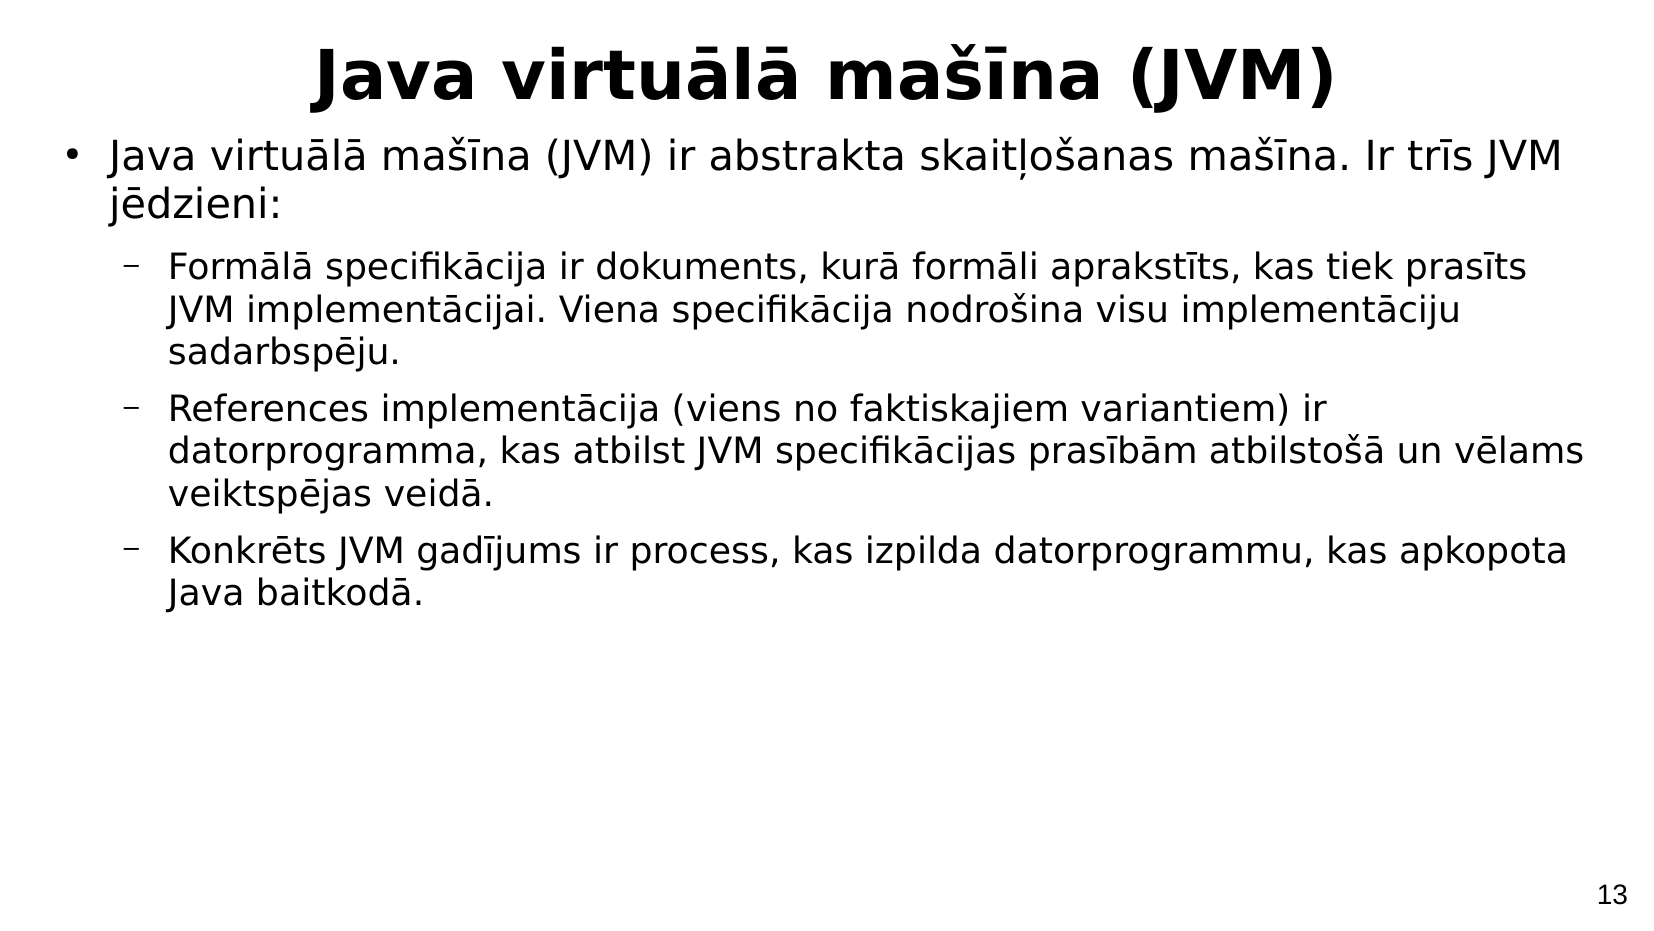

# Java virtuālā mašīna (JVM)
Java virtuālā mašīna (JVM) ir abstrakta skaitļošanas mašīna. Ir trīs JVM jēdzieni:
Formālā specifikācija ir dokuments, kurā formāli aprakstīts, kas tiek prasīts JVM implementācijai. Viena specifikācija nodrošina visu implementāciju sadarbspēju.
References implementācija (viens no faktiskajiem variantiem) ir datorprogramma, kas atbilst JVM specifikācijas prasībām atbilstošā un vēlams veiktspējas veidā.
Konkrēts JVM gadījums ir process, kas izpilda datorprogrammu, kas apkopota Java baitkodā.